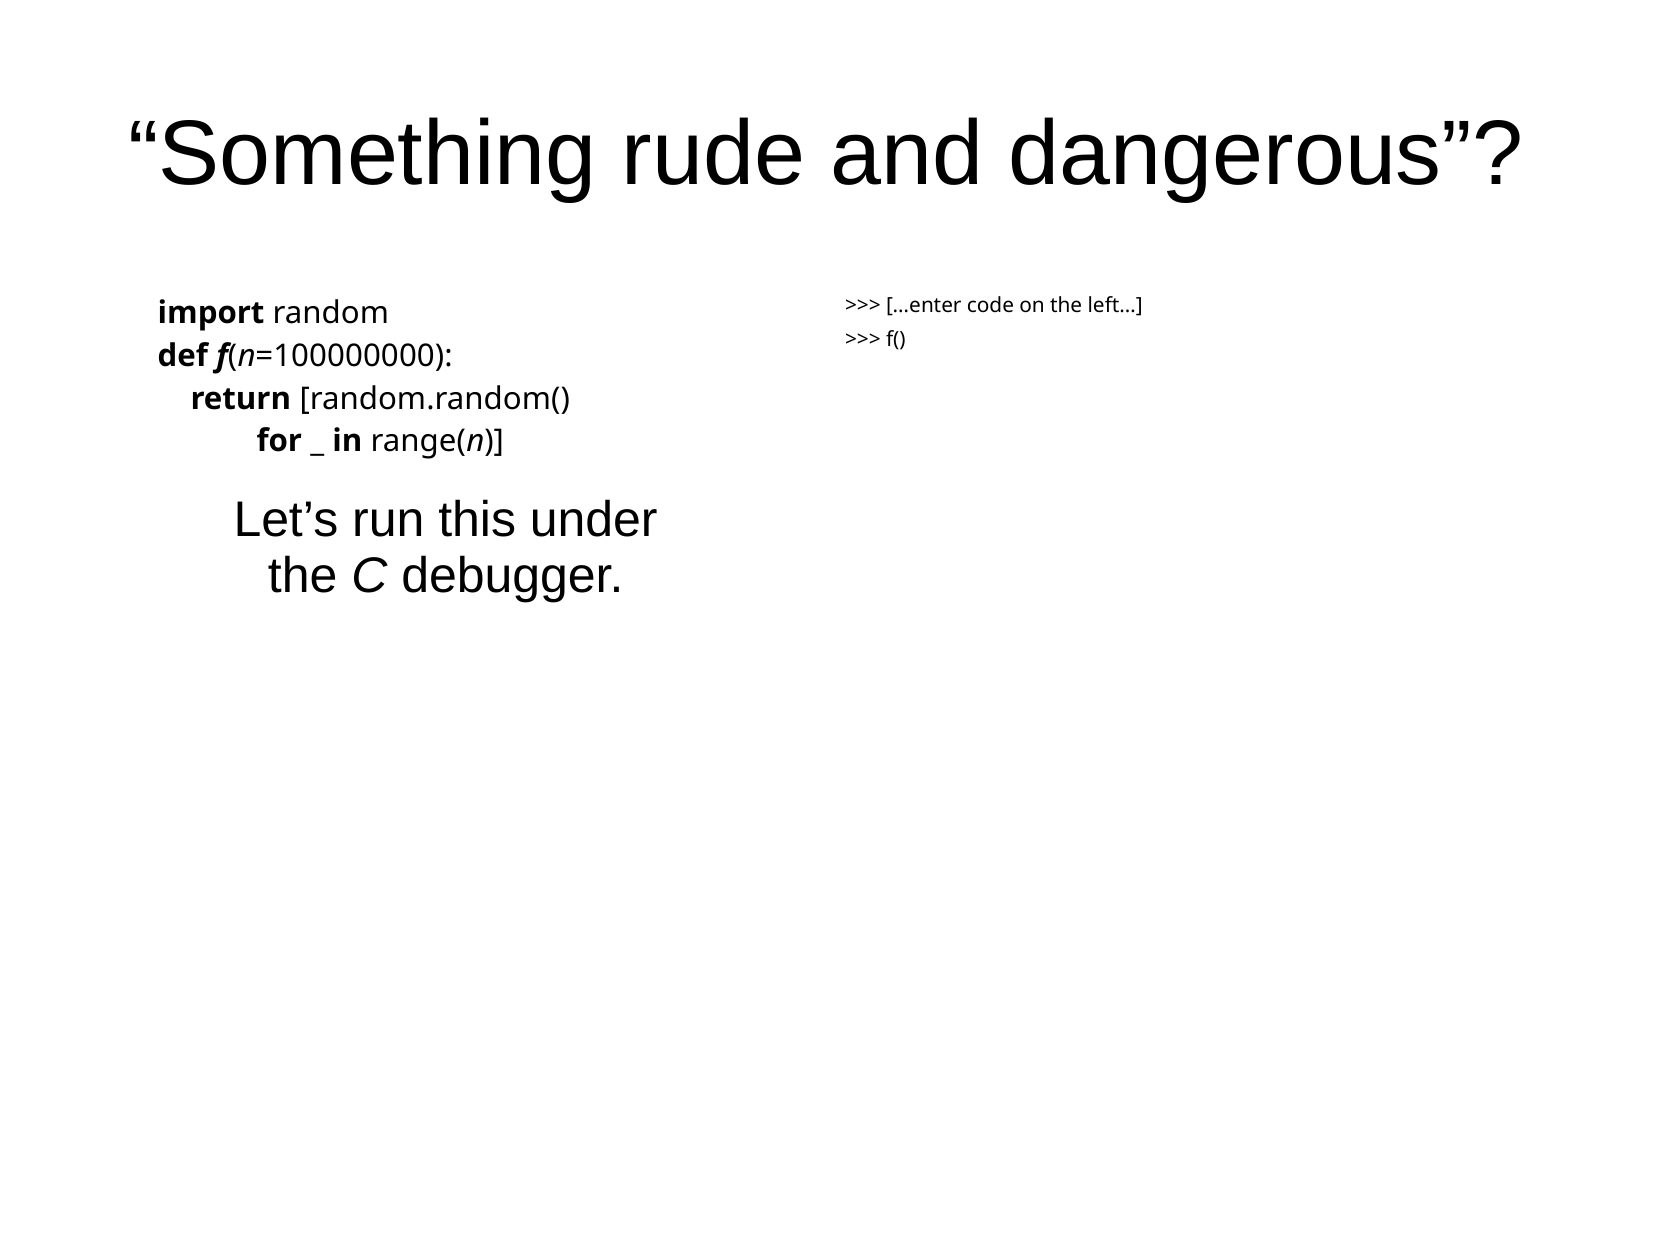

# “Something rude and dangerous”?
import random
def f(n=100000000):
 return [random.random()
 for _ in range(n)]
Let’s run this under
the C debugger.
>>> […enter code on the left…]
>>> f()